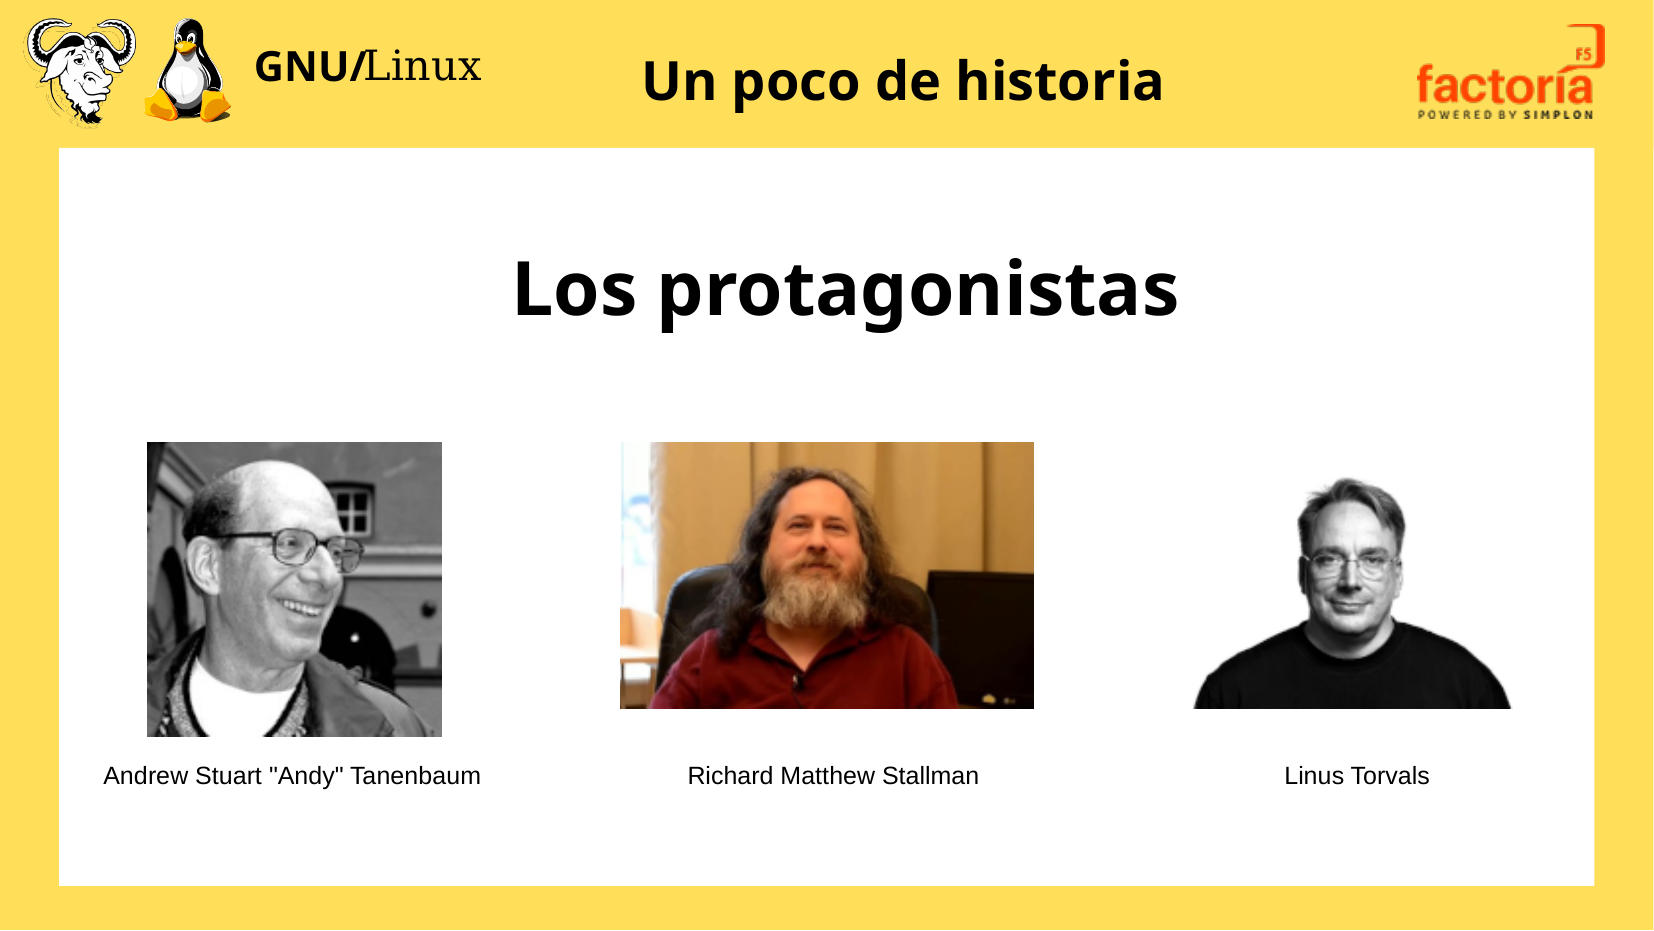

GNU/
Un poco de historia
# Linux
Los protagonistas
Andrew Stuart "Andy" Tanenbaum
Richard Matthew Stallman
Linus Torvals